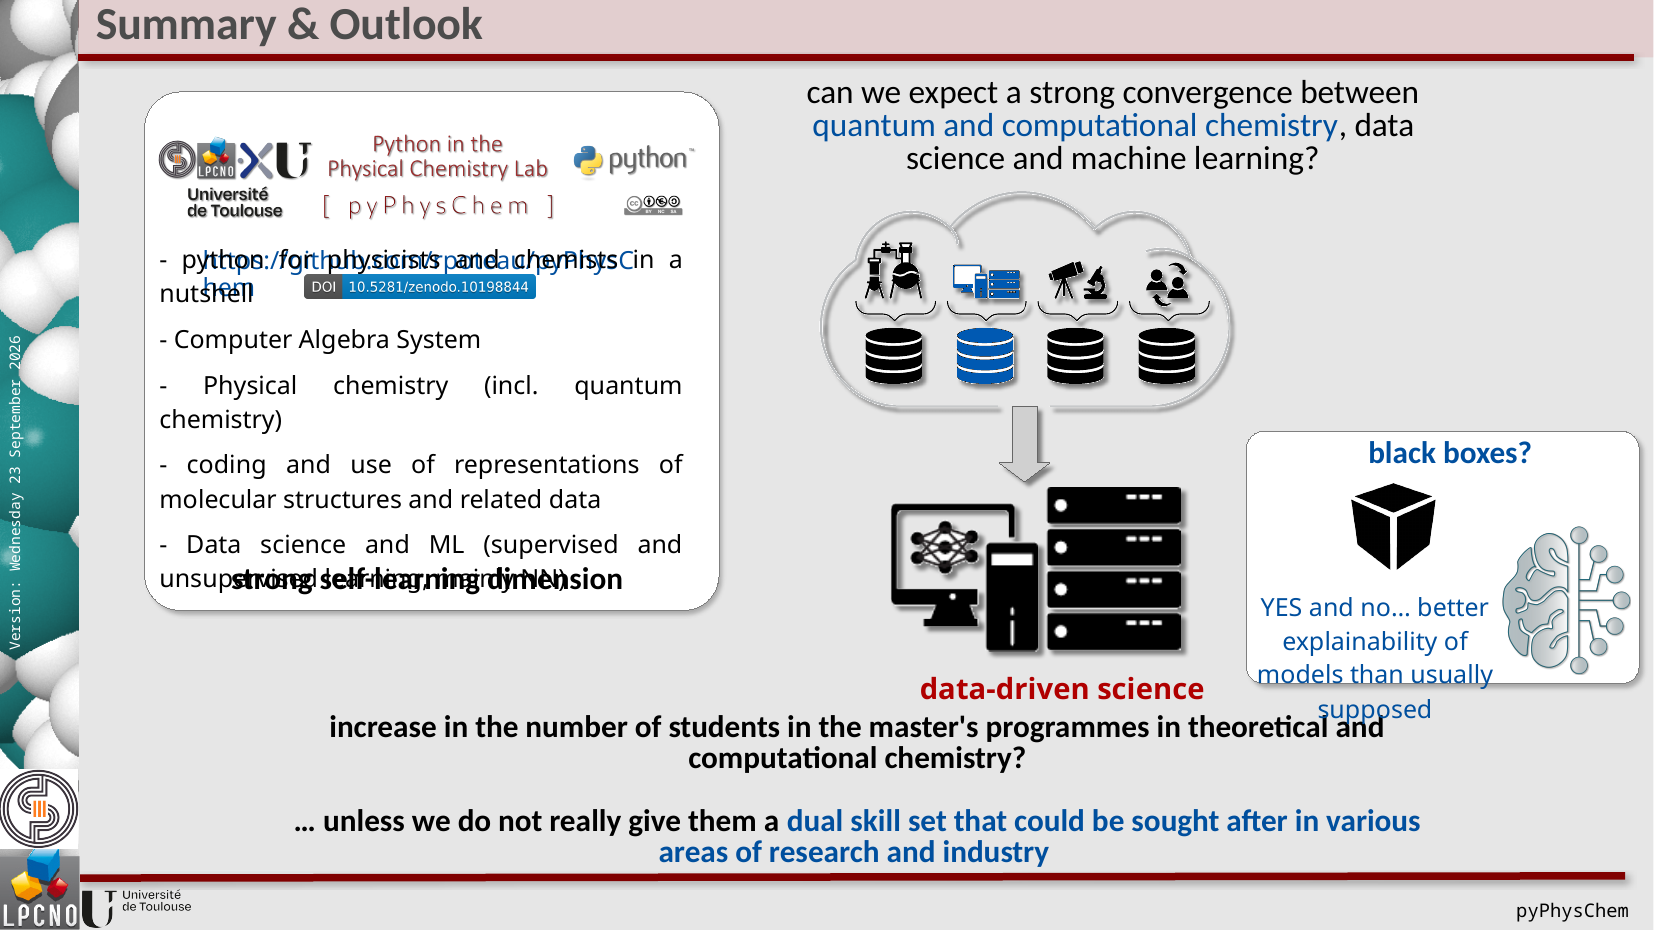

# Summary & Outlook
can we expect a strong convergence between quantum and computational chemistry, data science and machine learning?
- python for physicists and chemists in a nutshell
- Computer Algebra System
- Physical chemistry (incl. quantum chemistry)
- coding and use of representations of molecular structures and related data
- Data science and ML (supervised and unsupervised learning, mainly NN)
https://github.com/rpoteau/pyPhysChem
black boxes?
strong self-learning dimension
YES and no… better explainability of models than usually supposed
data-driven science
increase in the number of students in the master's programmes in theoretical and computational chemistry?
… unless we do not really give them a dual skill set that could be sought after in various areas of research and industry